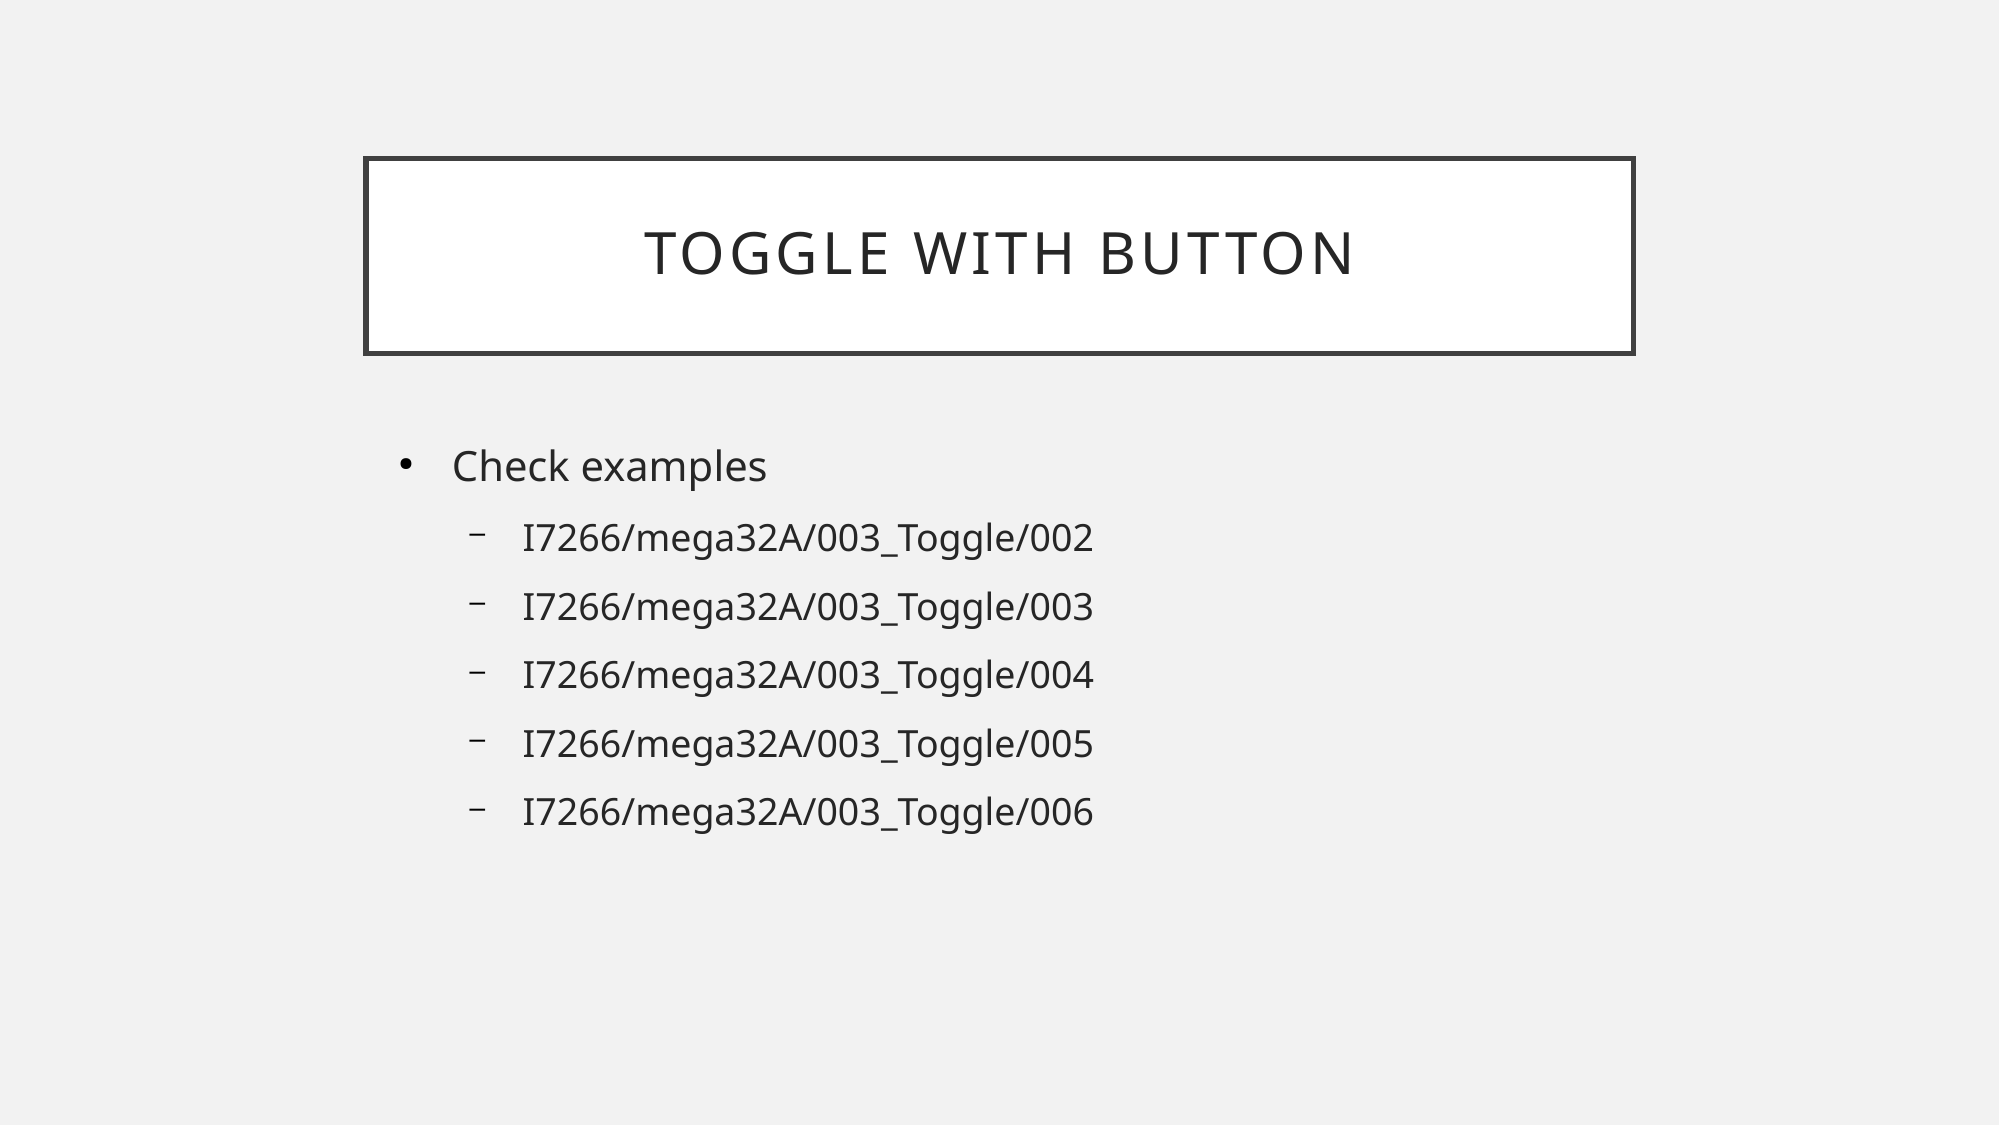

# Toggle with button
Check examples
I7266/mega32A/003_Toggle/002
I7266/mega32A/003_Toggle/003
I7266/mega32A/003_Toggle/004
I7266/mega32A/003_Toggle/005
I7266/mega32A/003_Toggle/006